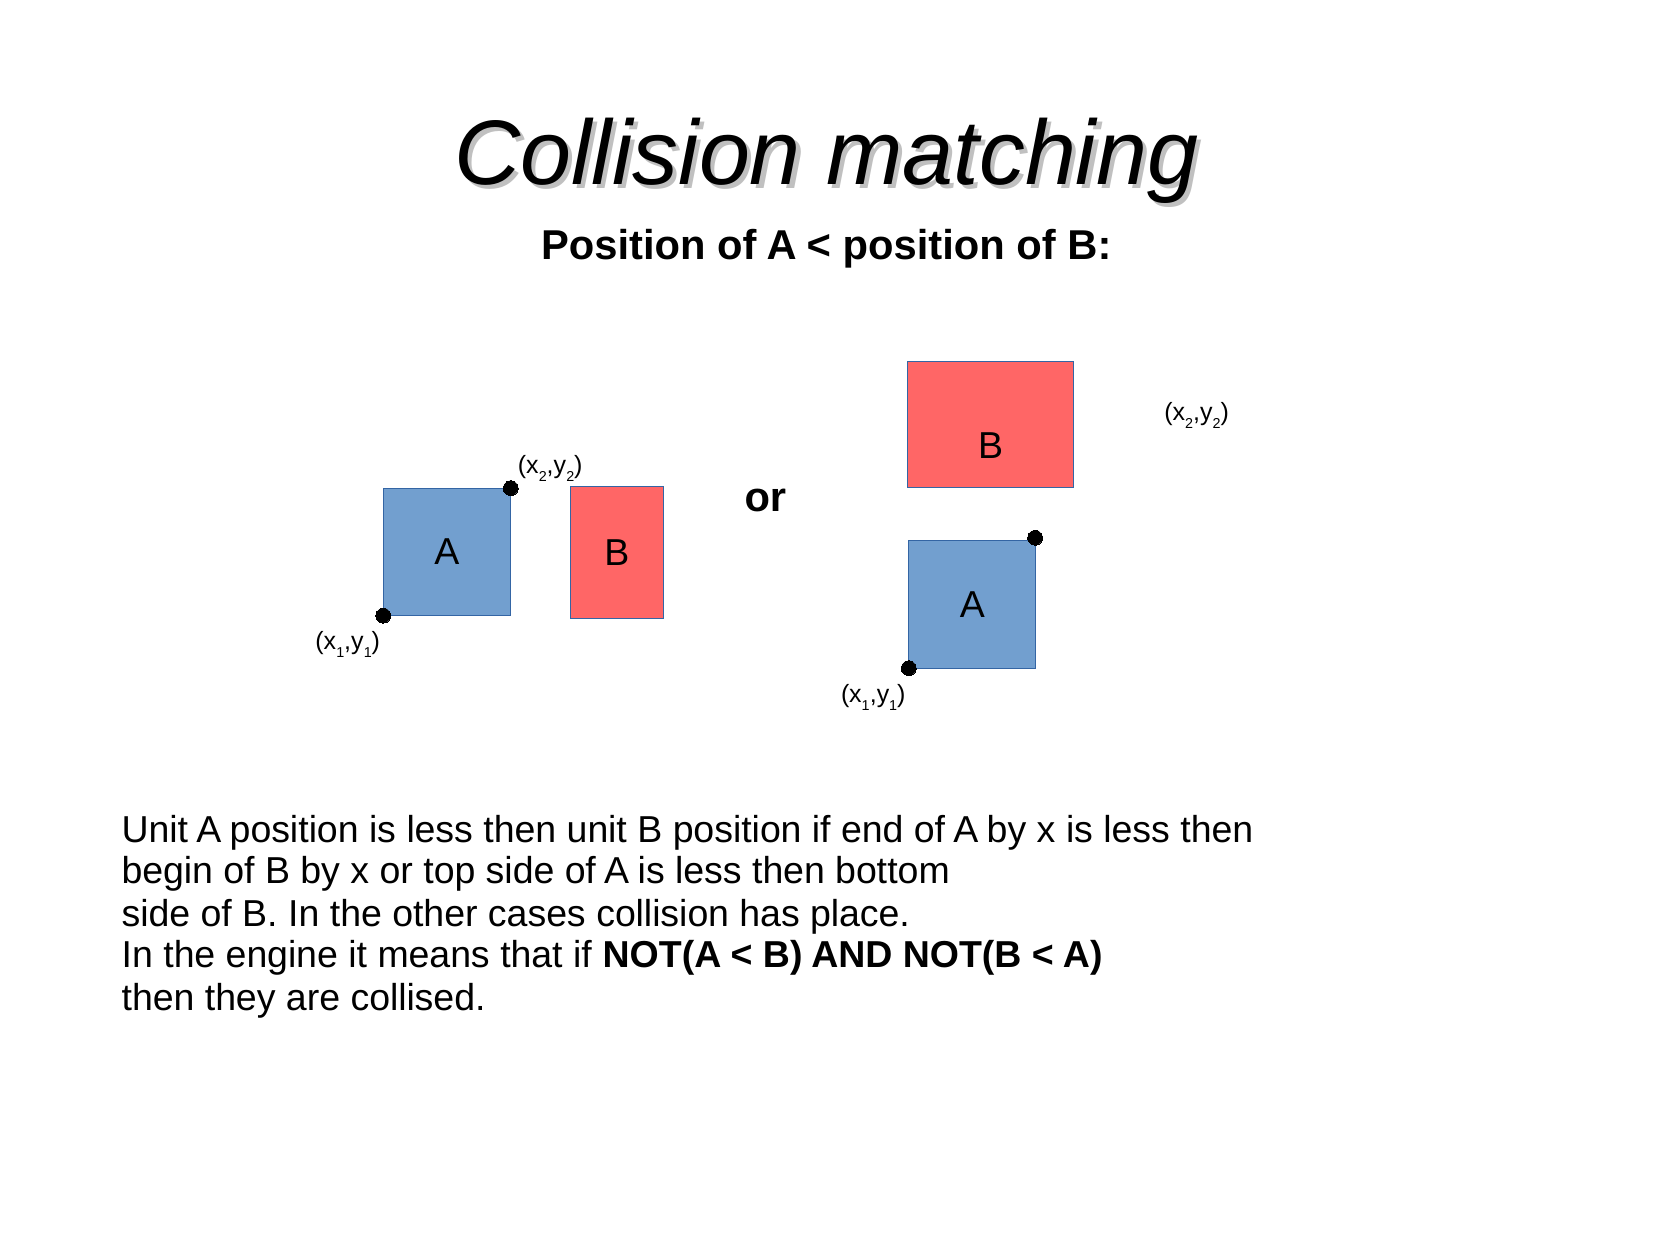

# Collision matching
Position of A < position of B:
B
(x2,y2)
(x2,y2)
or
B
A
A
(x1,y1)
(x1,y1)
Unit A position is less then unit B position if end of A by x is less then
begin of B by x or top side of A is less then bottom
side of B. In the other cases collision has place.
In the engine it means that if NOT(A < B) AND NOT(B < A)
then they are collised.